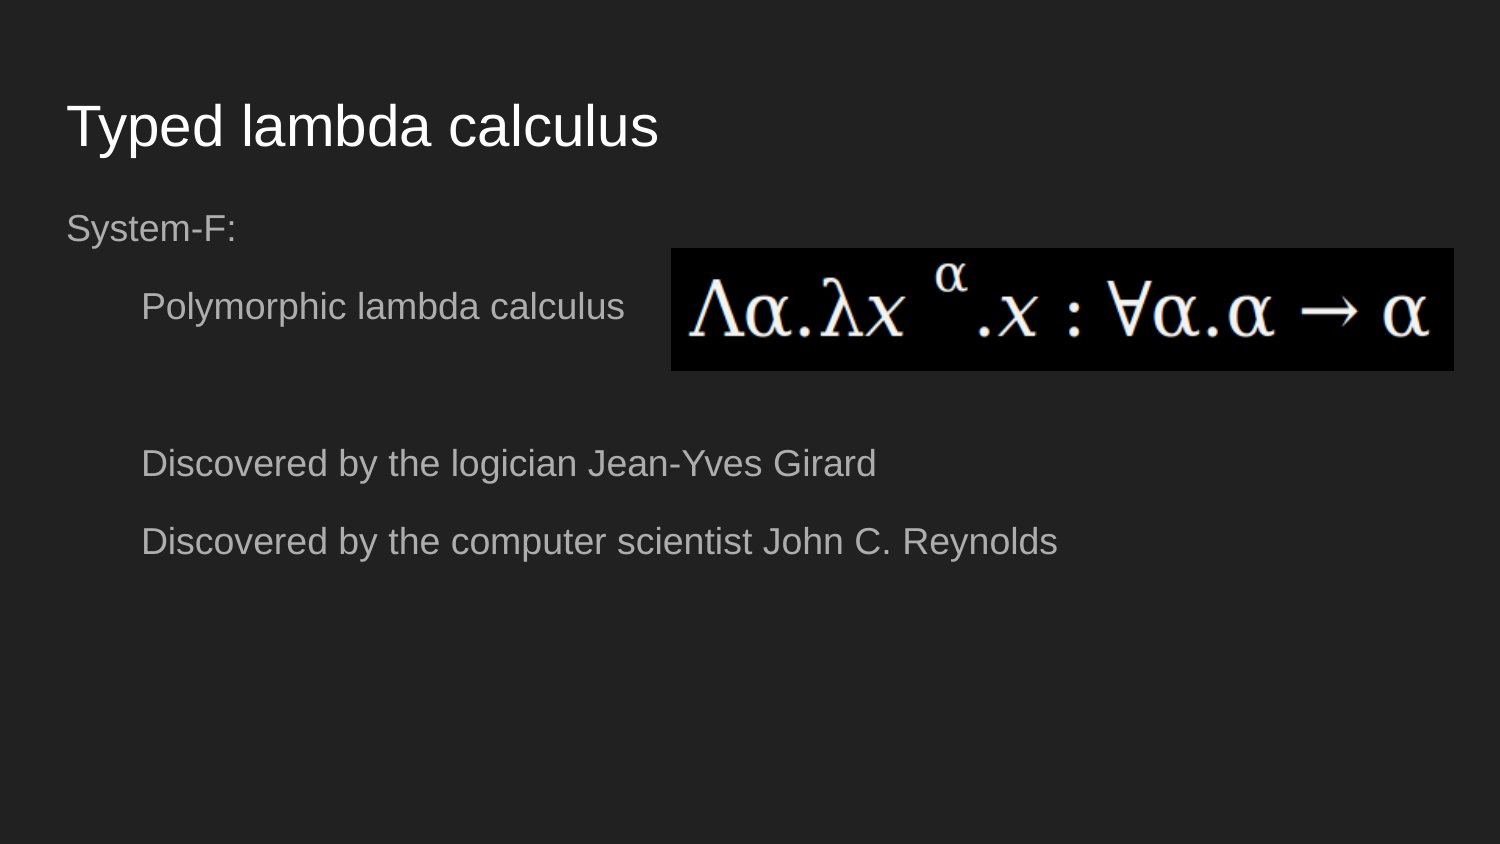

# Typed lambda calculus
System-F:
	Polymorphic lambda calculus
	Discovered by the logician Jean-Yves Girard
	Discovered by the computer scientist John C. Reynolds